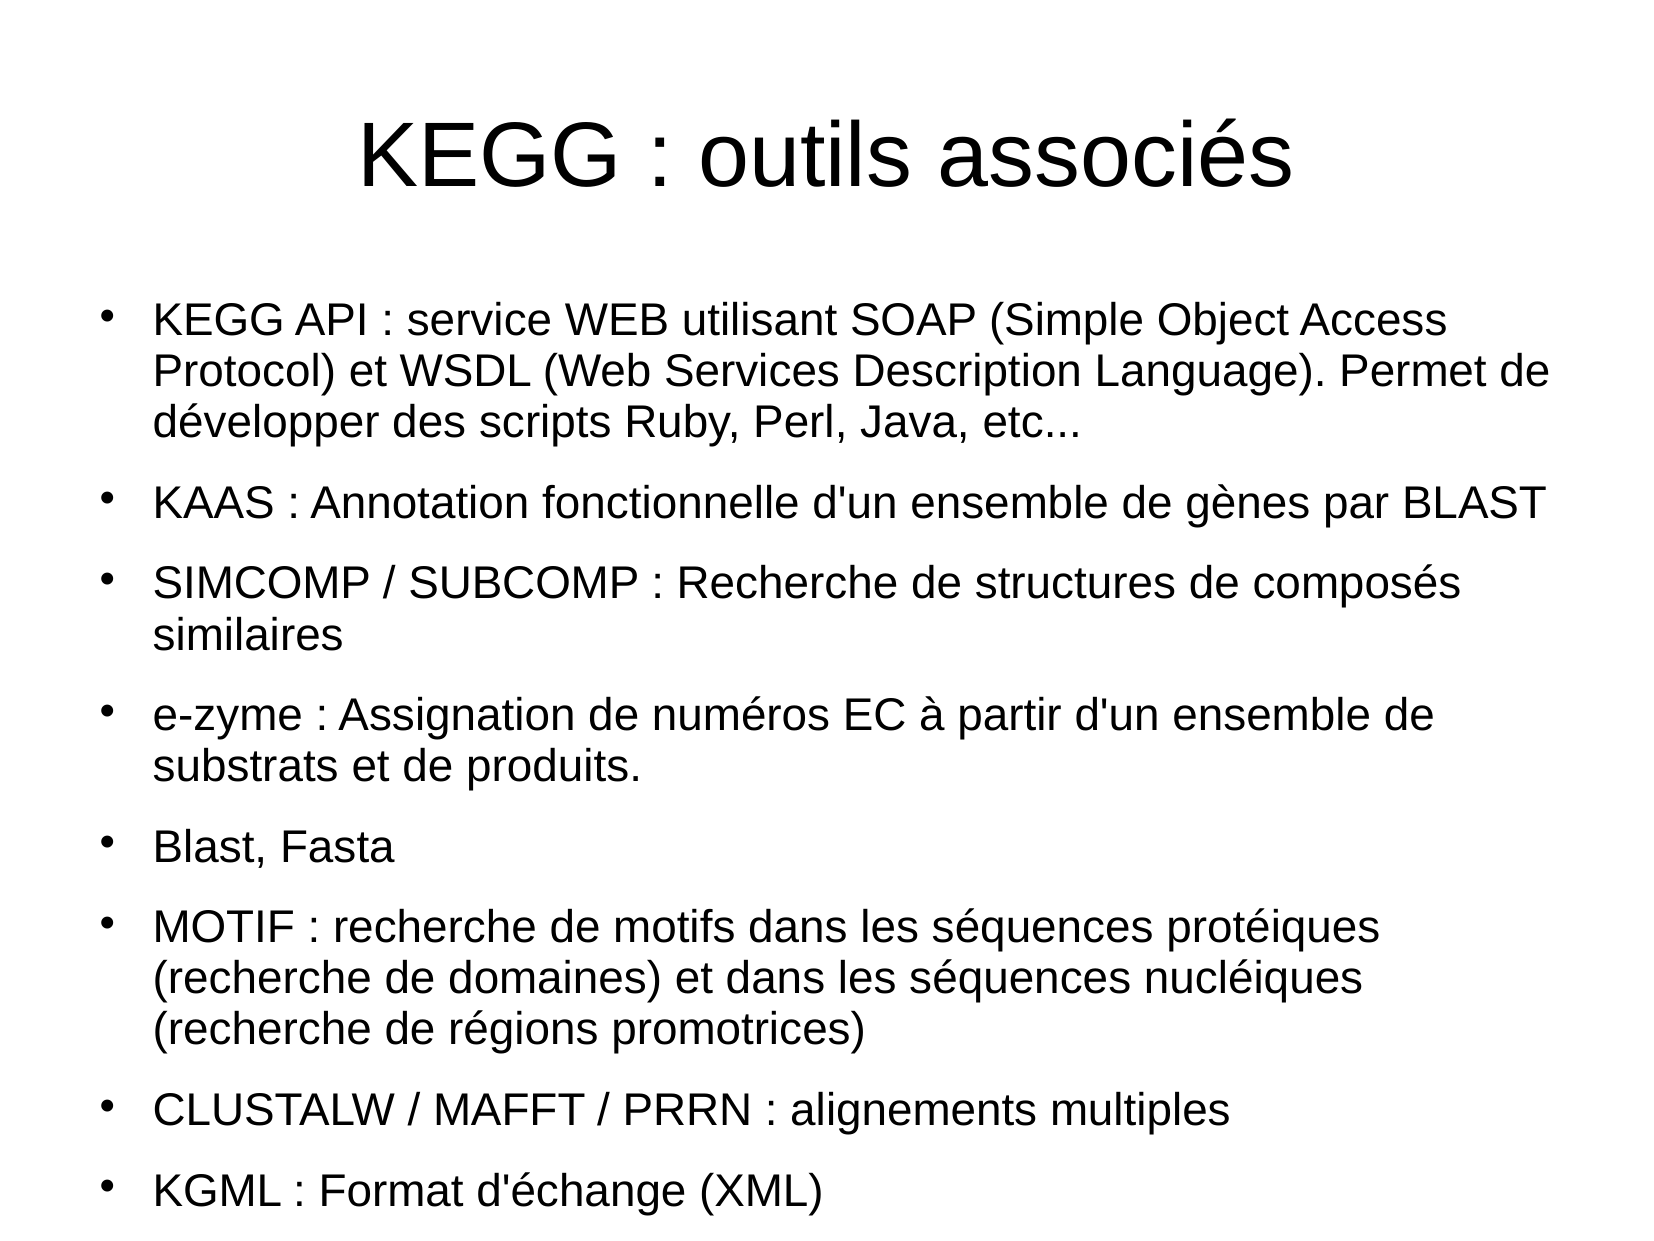

# KEGG : outils associés
KEGG API : service WEB utilisant SOAP (Simple Object Access Protocol) et WSDL (Web Services Description Language). Permet de développer des scripts Ruby, Perl, Java, etc...
KAAS : Annotation fonctionnelle d'un ensemble de gènes par BLAST
SIMCOMP / SUBCOMP : Recherche de structures de composés similaires
e-zyme : Assignation de numéros EC à partir d'un ensemble de substrats et de produits.
Blast, Fasta
MOTIF : recherche de motifs dans les séquences protéiques (recherche de domaines) et dans les séquences nucléiques (recherche de régions promotrices)
CLUSTALW / MAFFT / PRRN : alignements multiples
KGML : Format d'échange (XML)